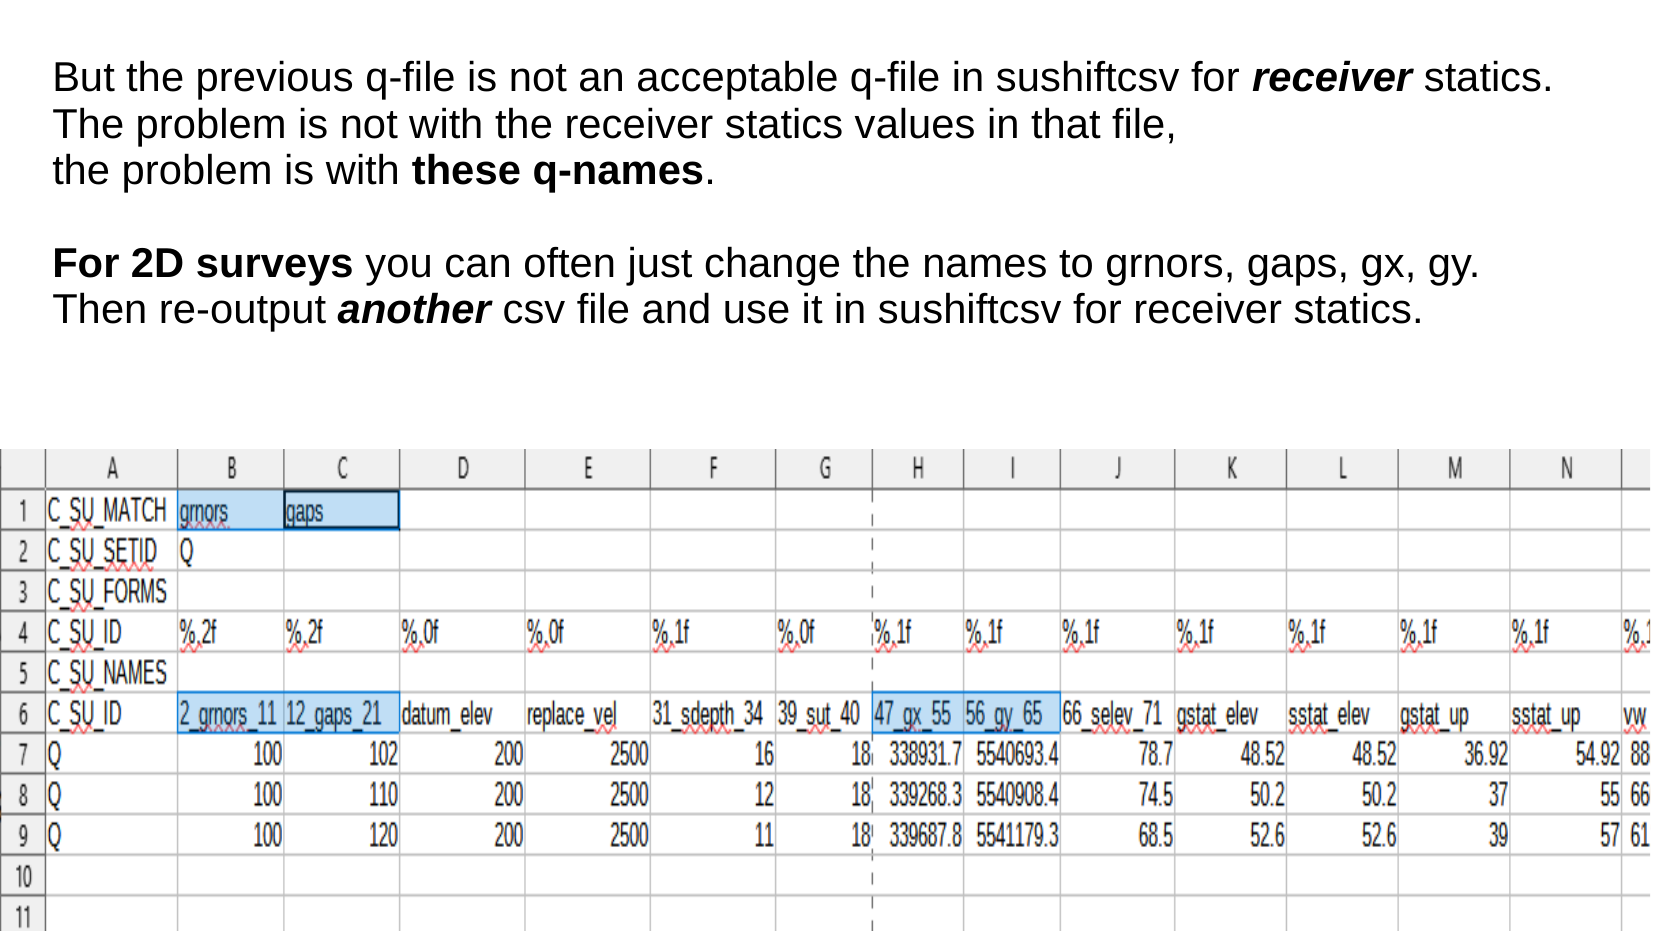

But the previous q-file is not an acceptable q-file in sushiftcsv for receiver statics.
The problem is not with the receiver statics values in that file,
the problem is with these q-names.
For 2D surveys you can often just change the names to grnors, gaps, gx, gy.
Then re-output another csv file and use it in sushiftcsv for receiver statics.